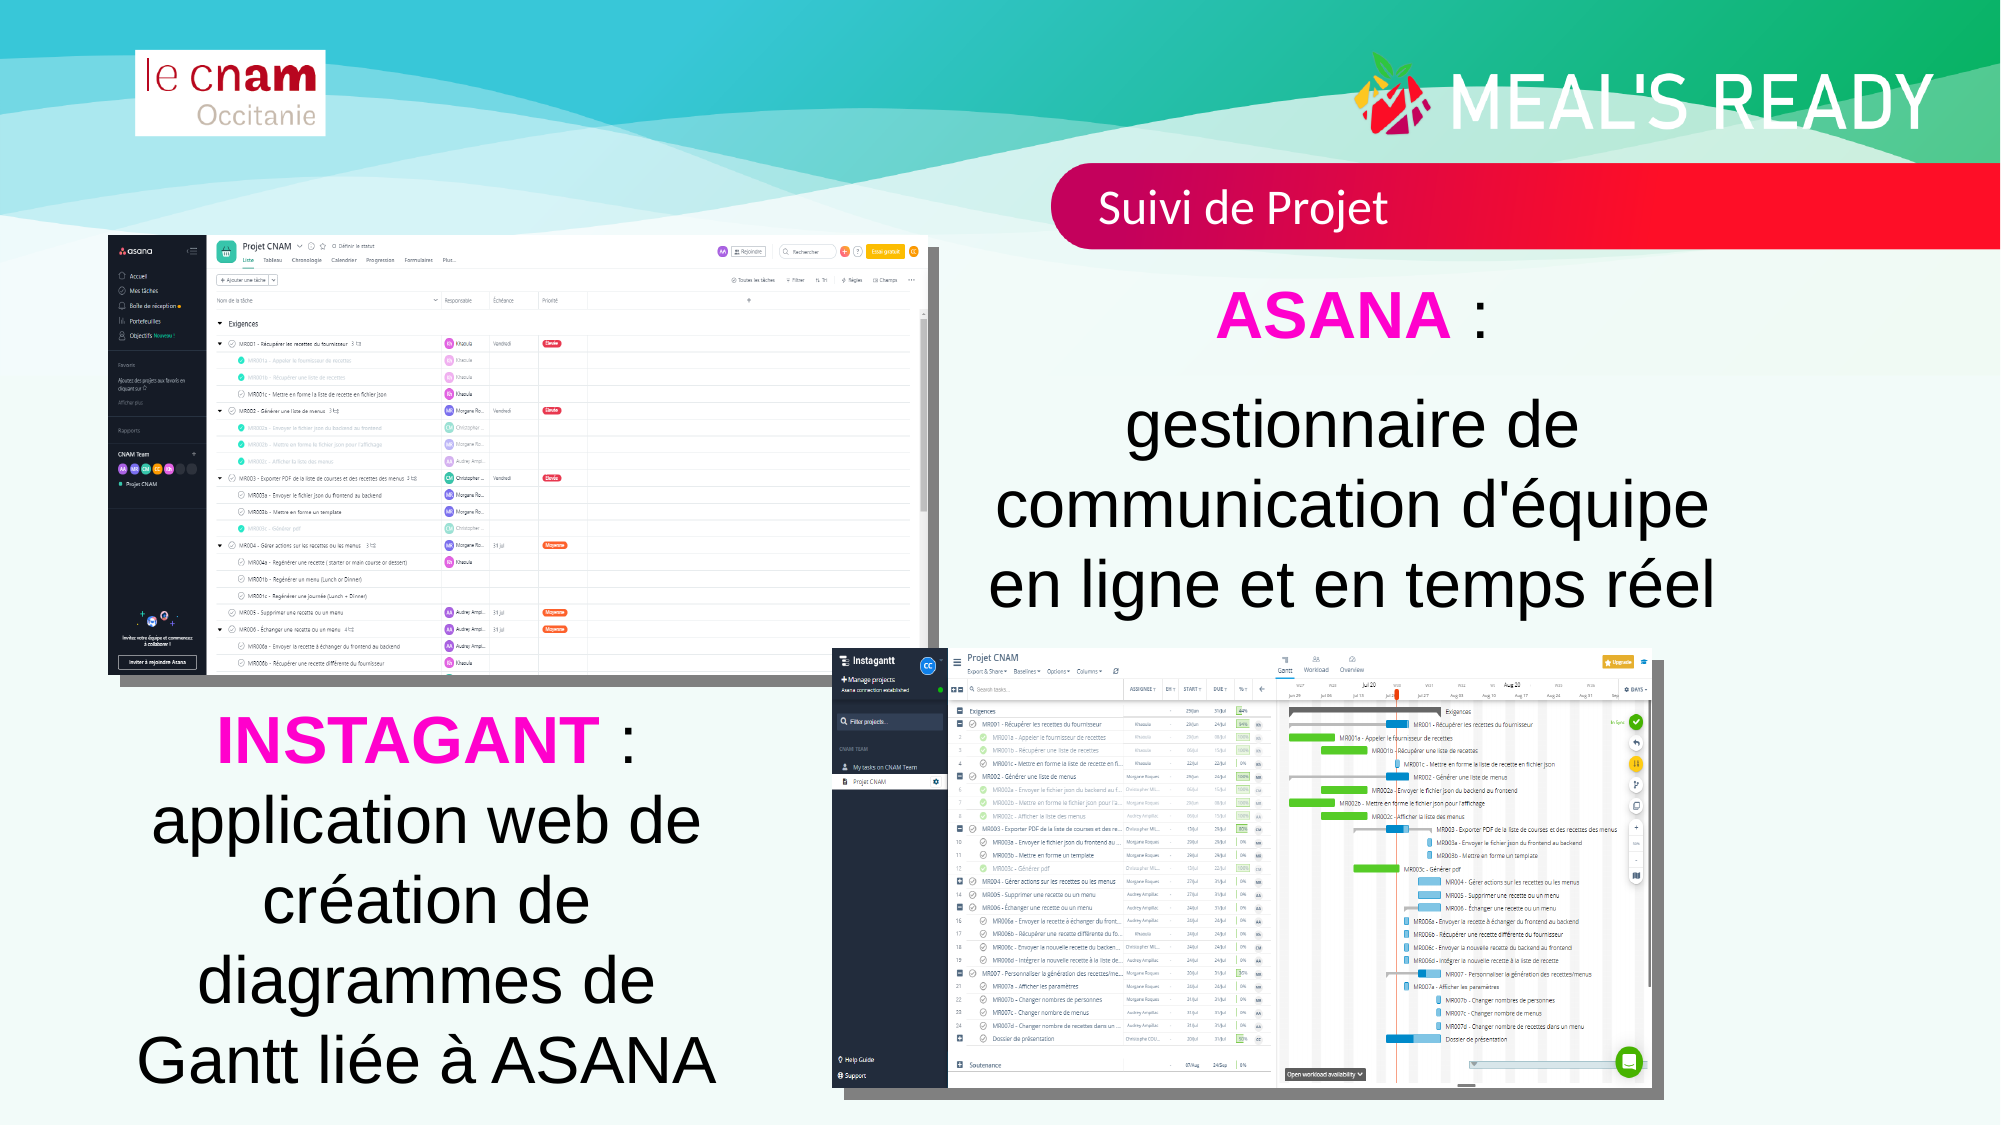

Suivi de Projet
ASANA :
gestionnaire de communication d'équipe en ligne et en temps réel
INSTAGANT :
application web de création de diagrammes de Gantt liée à ASANA